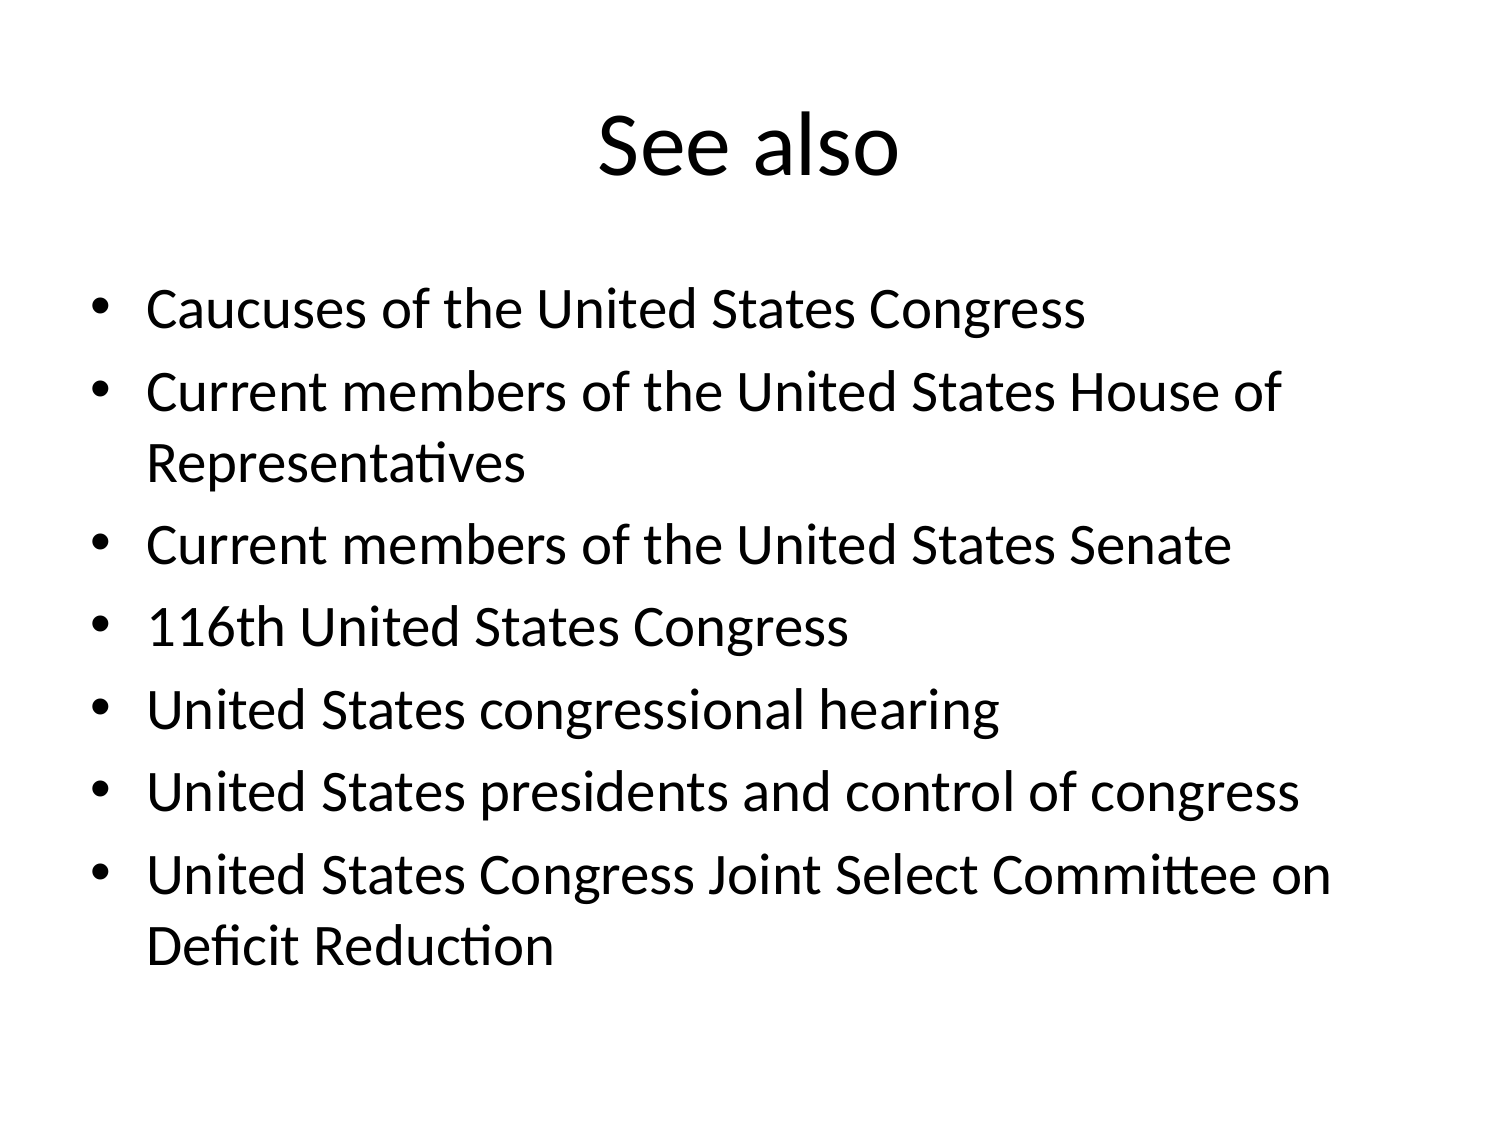

# See also
Caucuses of the United States Congress
Current members of the United States House of Representatives
Current members of the United States Senate
116th United States Congress
United States congressional hearing
United States presidents and control of congress
United States Congress Joint Select Committee on Deficit Reduction